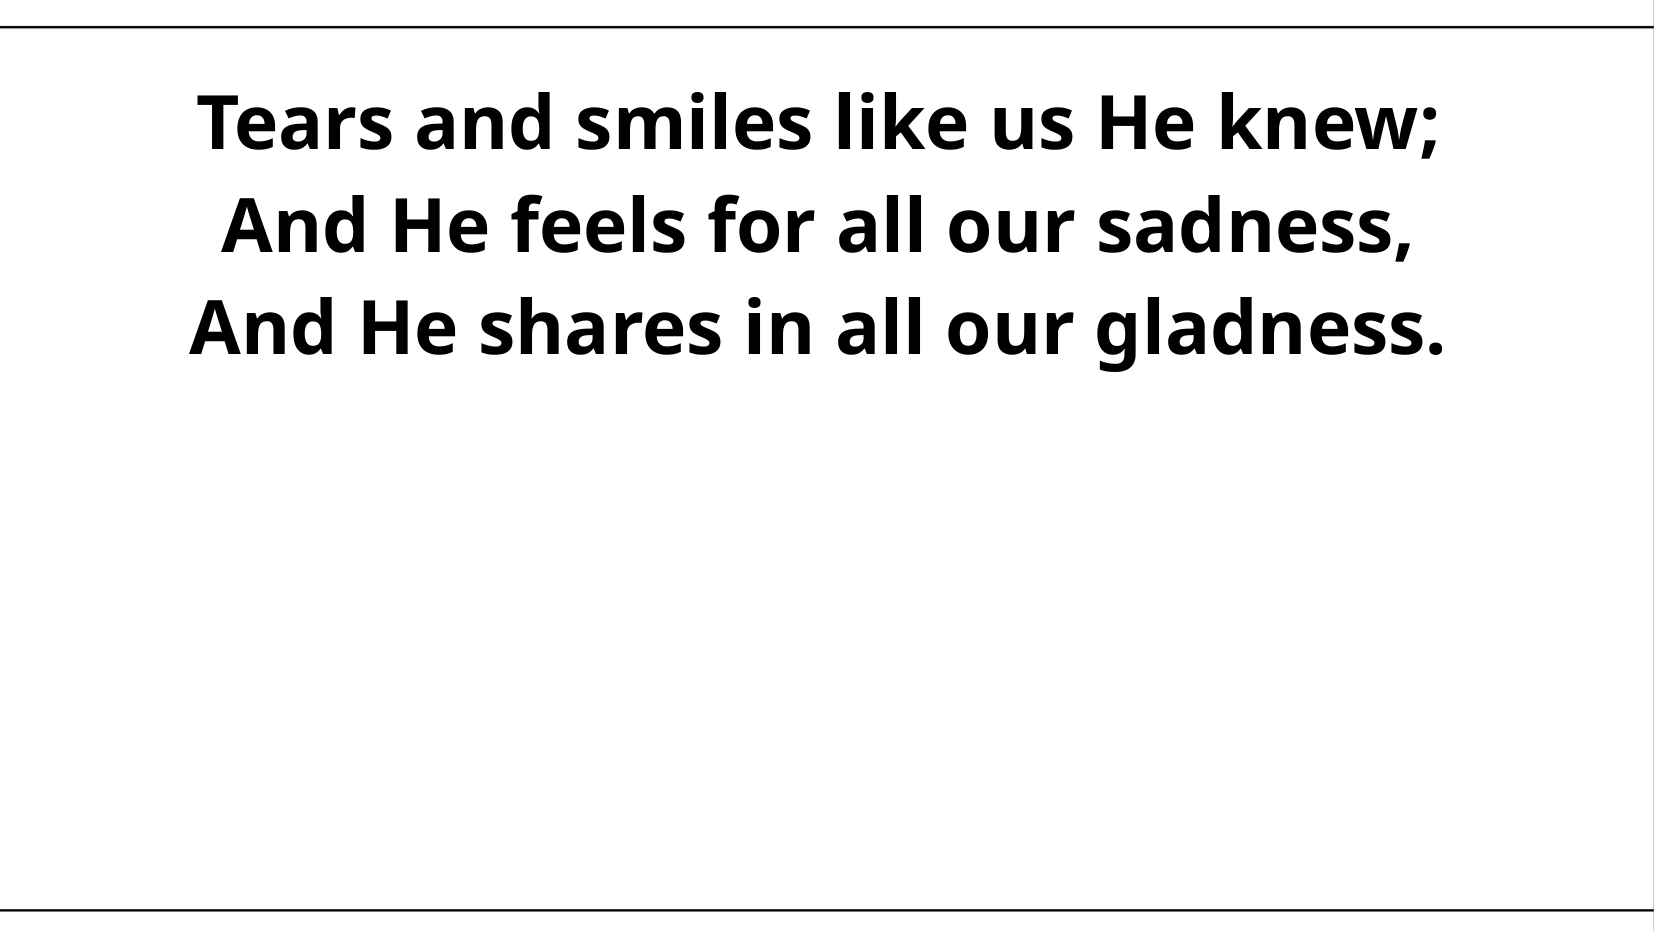

Tears and smiles like us He knew;
And He feels for all our sadness,
And He shares in all our gladness.